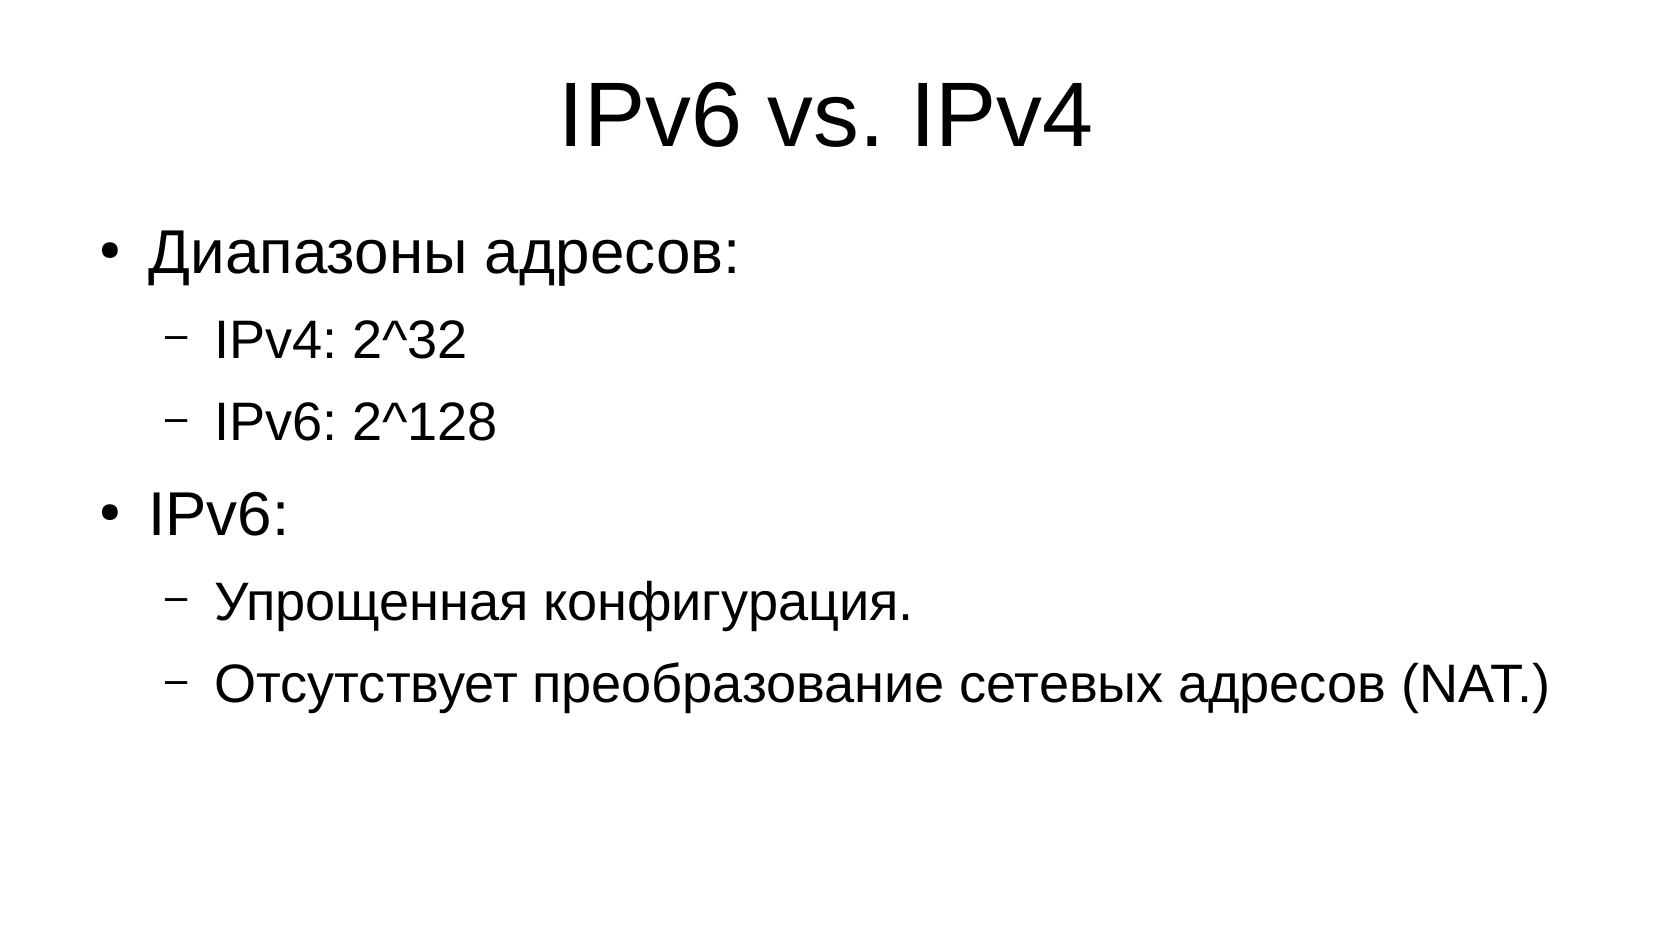

# IPv6 vs. IPv4
Диапазоны адресов:
IPv4: 2^32
IPv6: 2^128
IPv6:
Упрощенная конфигурация.
Отсутствует преобразование сетевых адресов (NAT.)